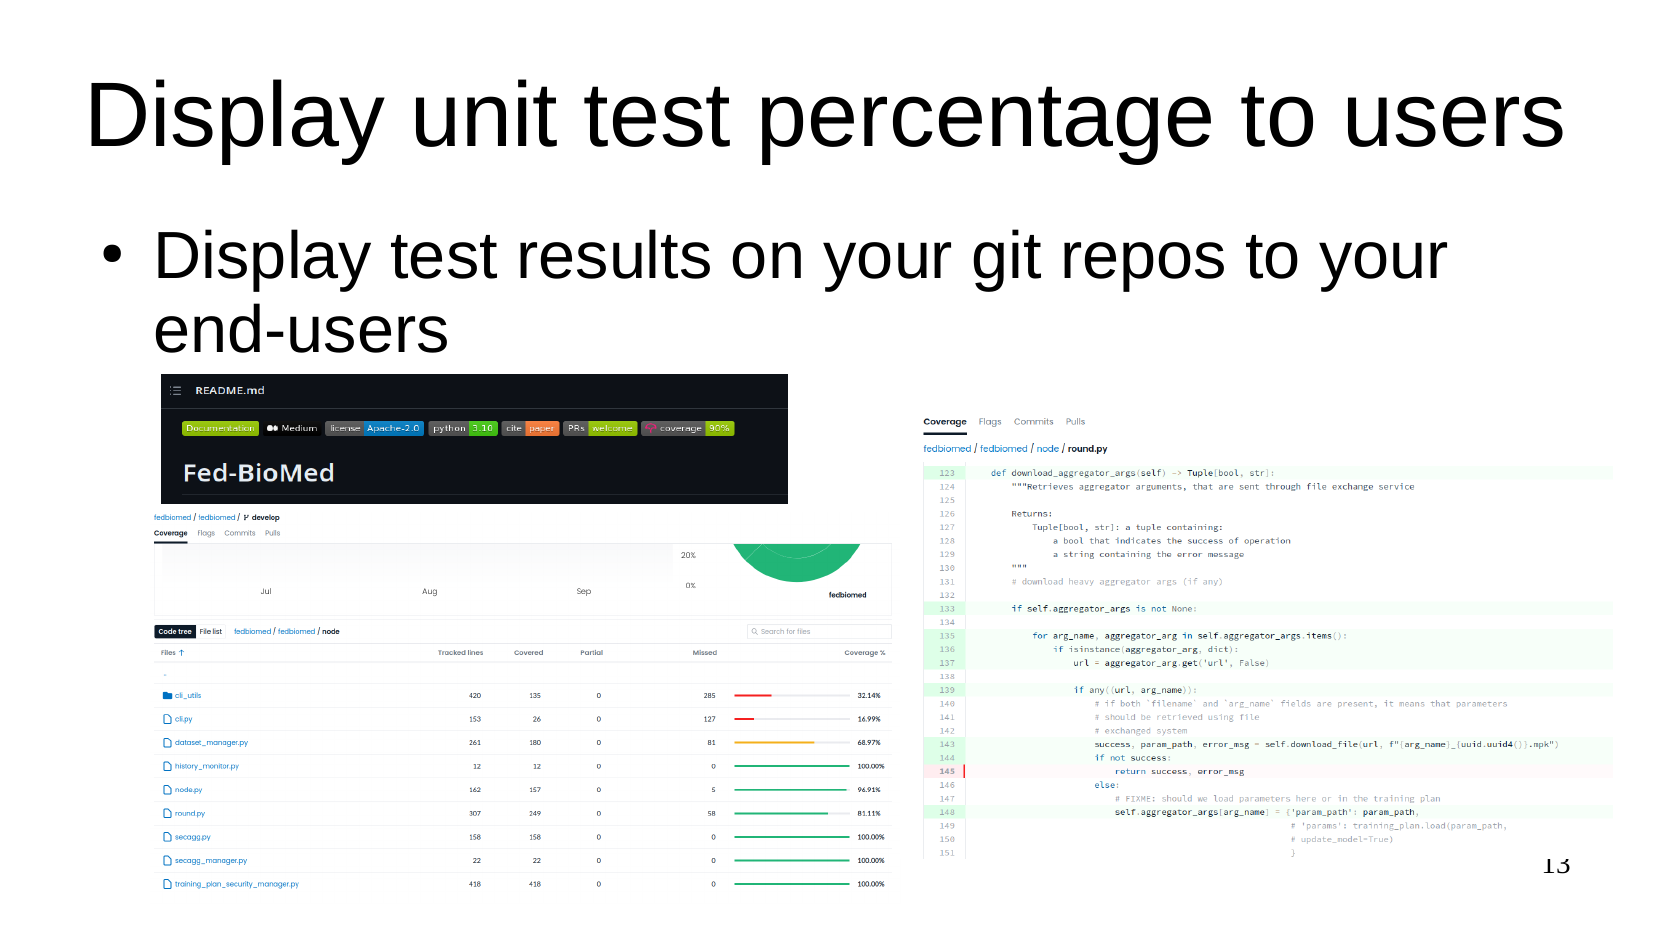

# Display unit test percentage to users
Display test results on your git repos to your end-users
13